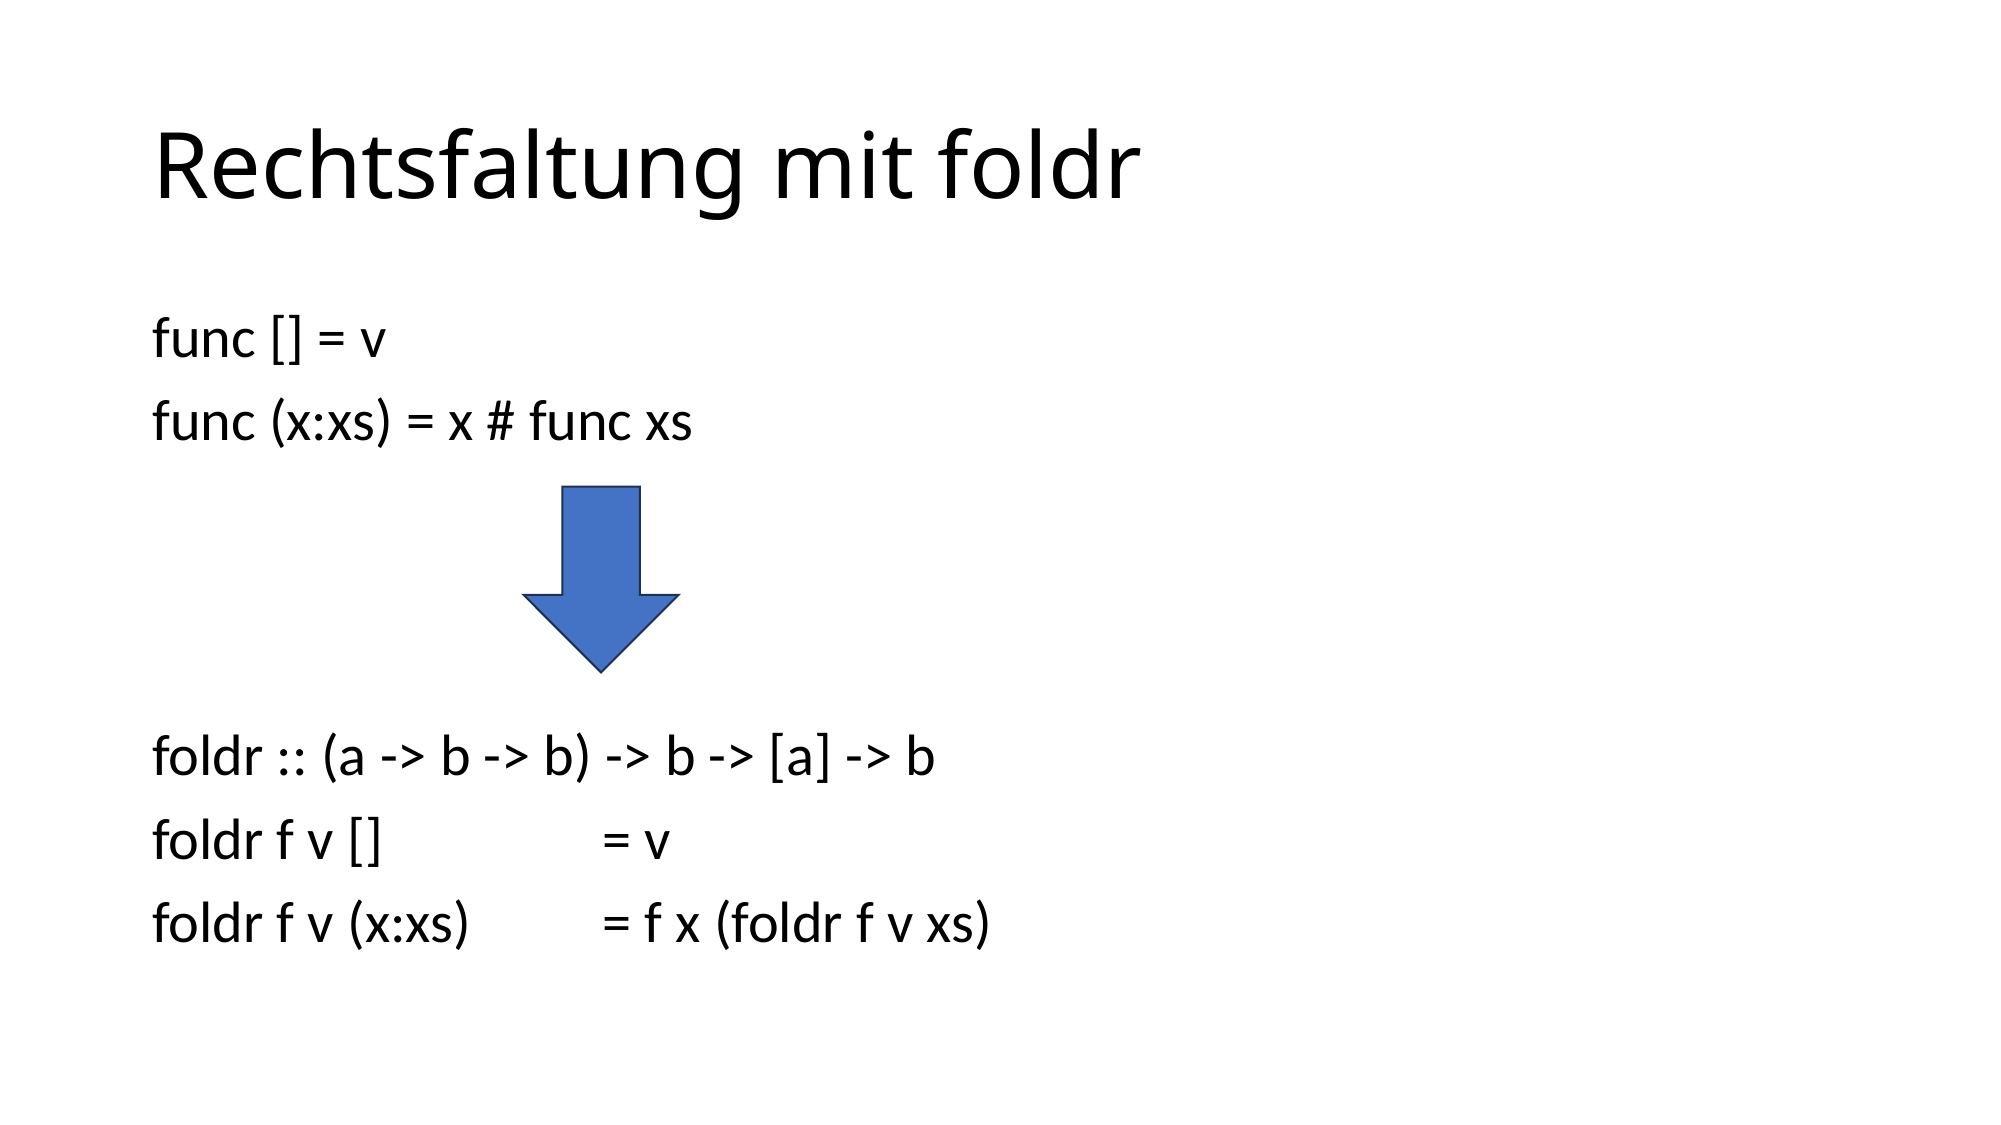

# Rechtsfaltung mit foldr
func [] = v
func (x:xs) = x # func xs
foldr :: (a -> b -> b) -> b -> [a] -> b
foldr f v []		= v
foldr f v (x:xs) 	= f x (foldr f v xs)